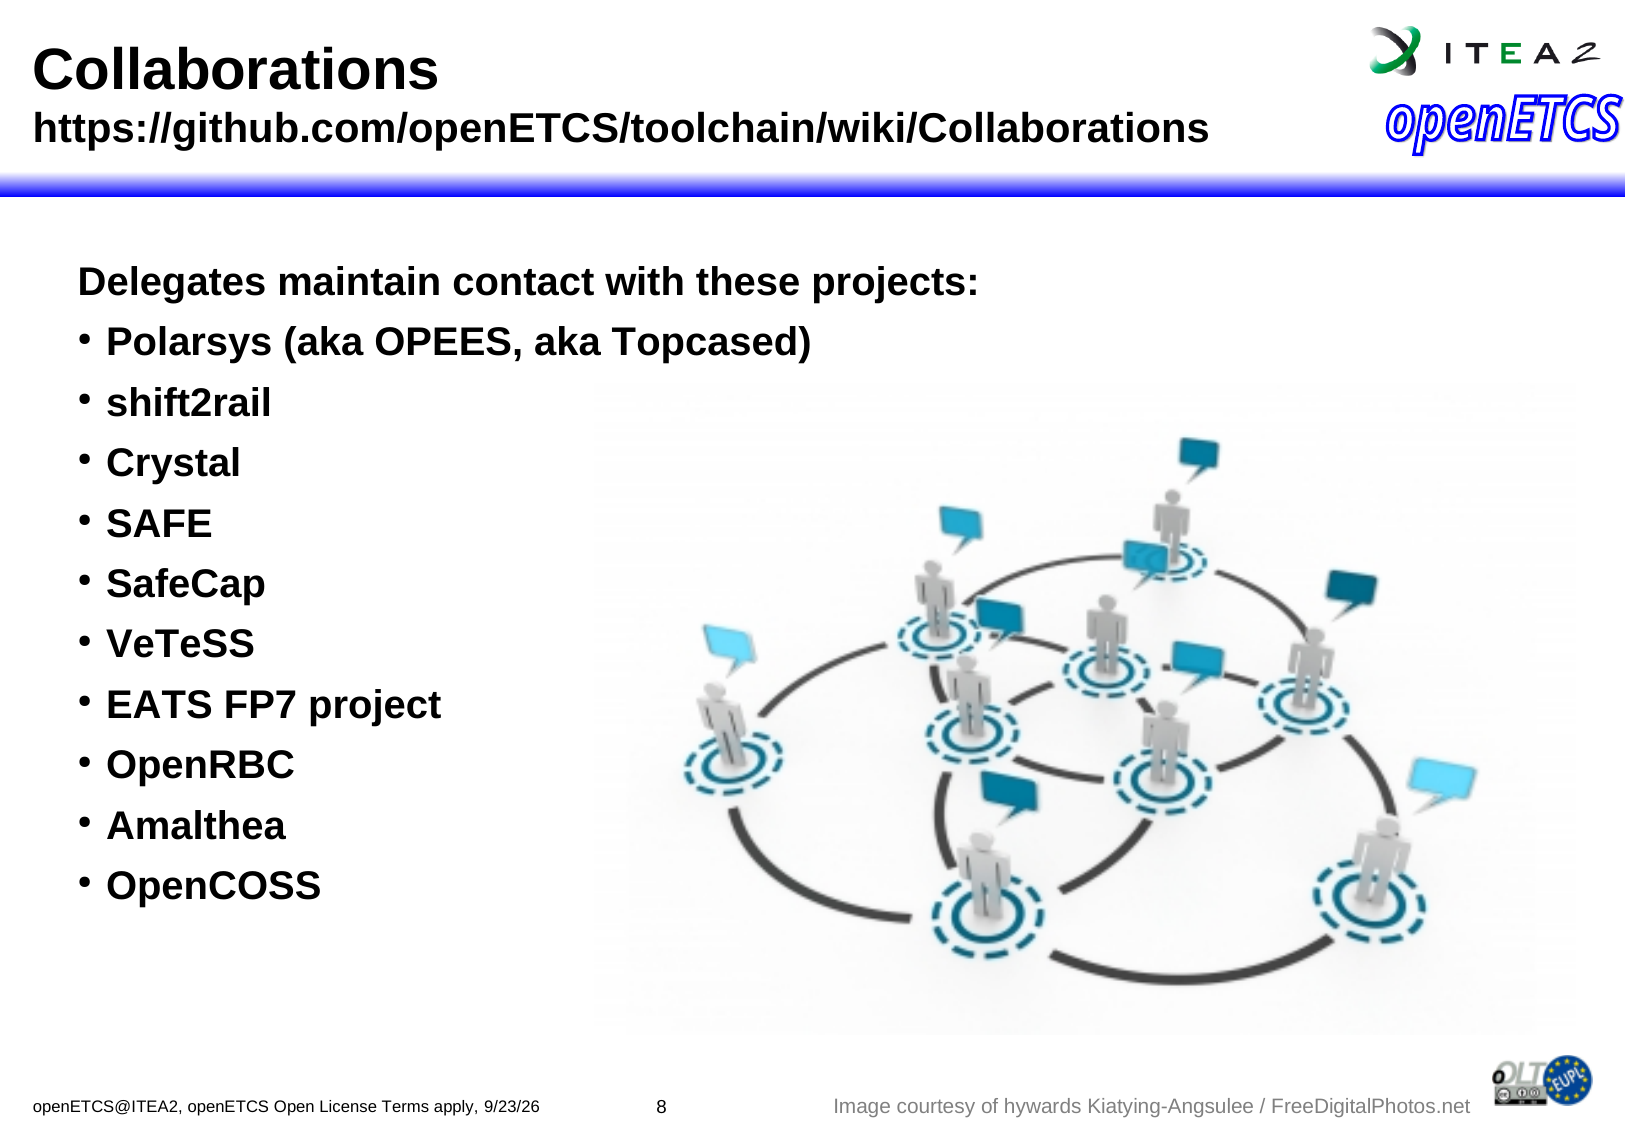

# Collaborations https://github.com/openETCS/toolchain/wiki/Collaborations
Delegates maintain contact with these projects:
Polarsys (aka OPEES, aka Topcased)
shift2rail
Crystal
SAFE
SafeCap
VeTeSS
EATS FP7 project
OpenRBC
Amalthea
OpenCOSS
Image courtesy of hywards Kiatying-Angsulee / FreeDigitalPhotos.net